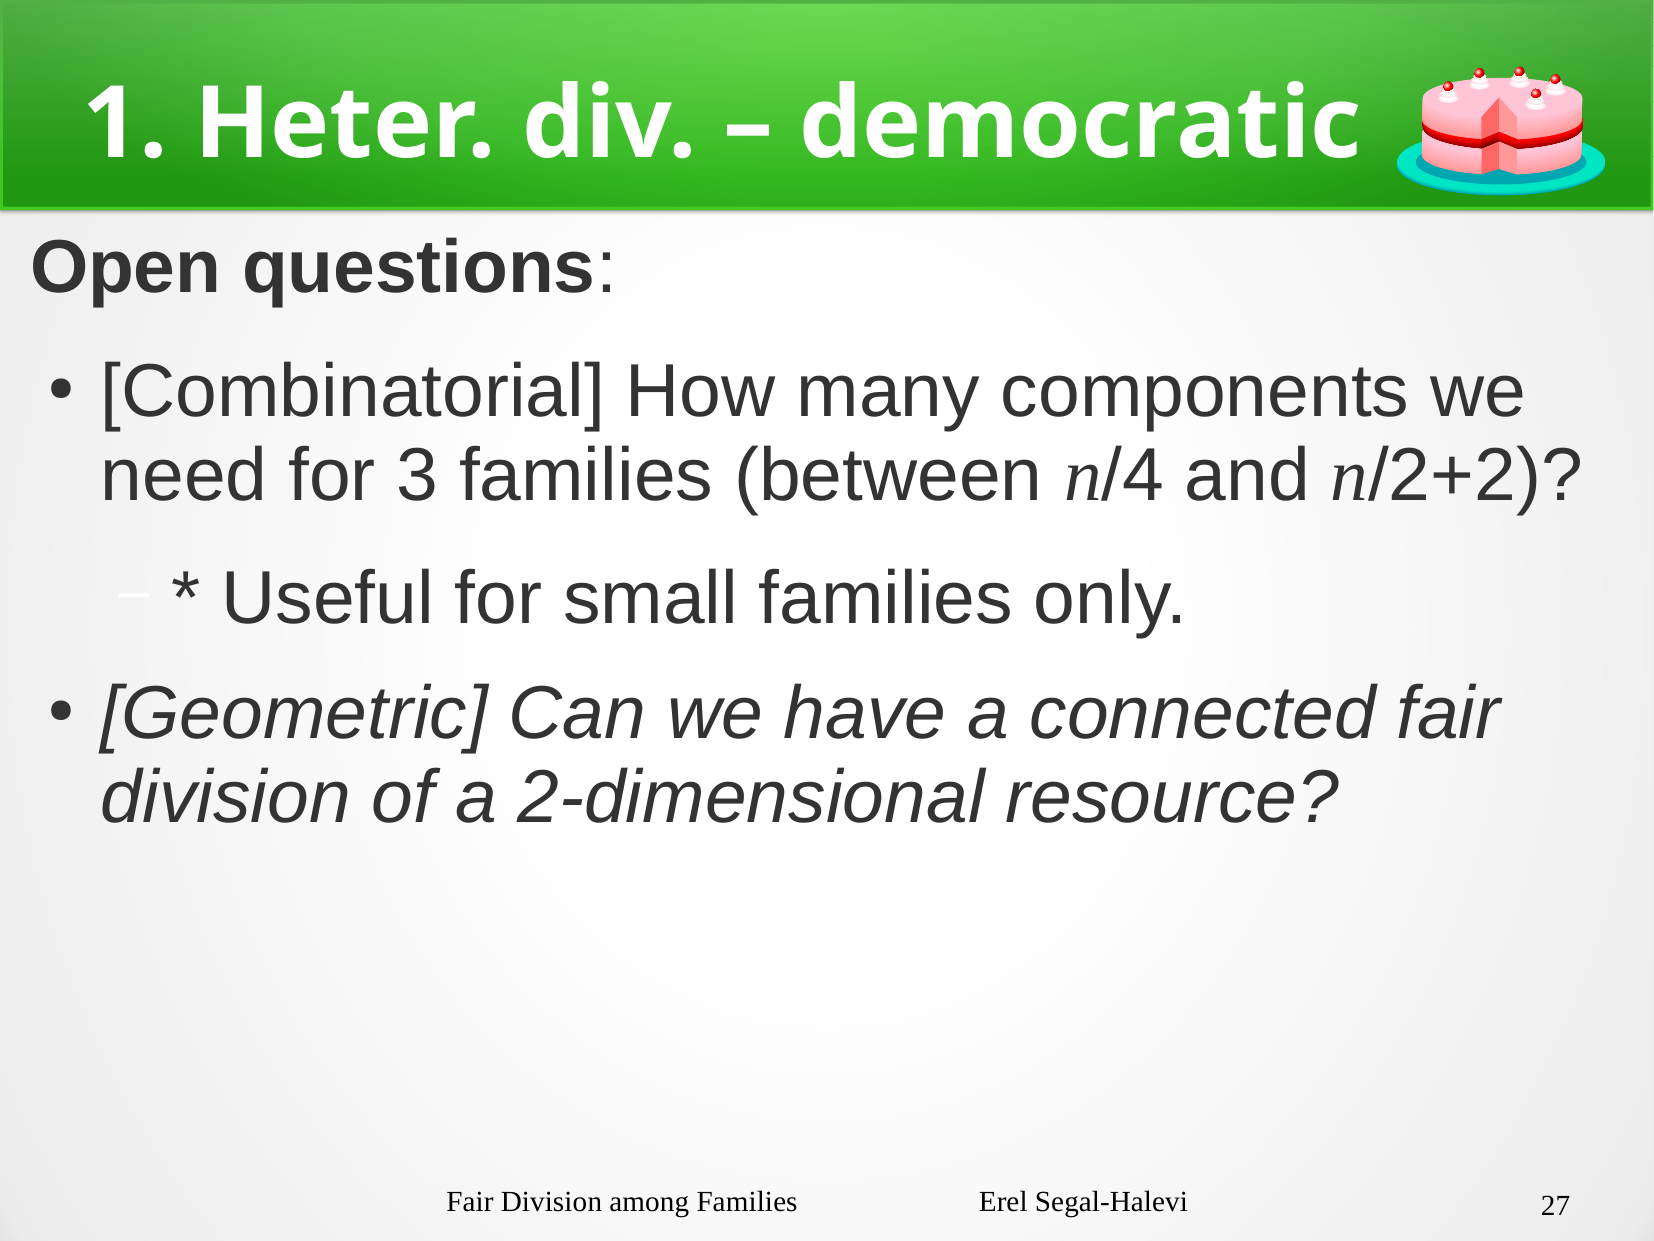

1. Heter. div. – democratic
# Open questions:
[Combinatorial] How many components we need for 3 families (between n/4 and n/2+2)?
* Useful for small families only.
[Geometric] Can we have a connected fair division of a 2-dimensional resource?
Fair Division among Families Erel Segal-Halevi
27